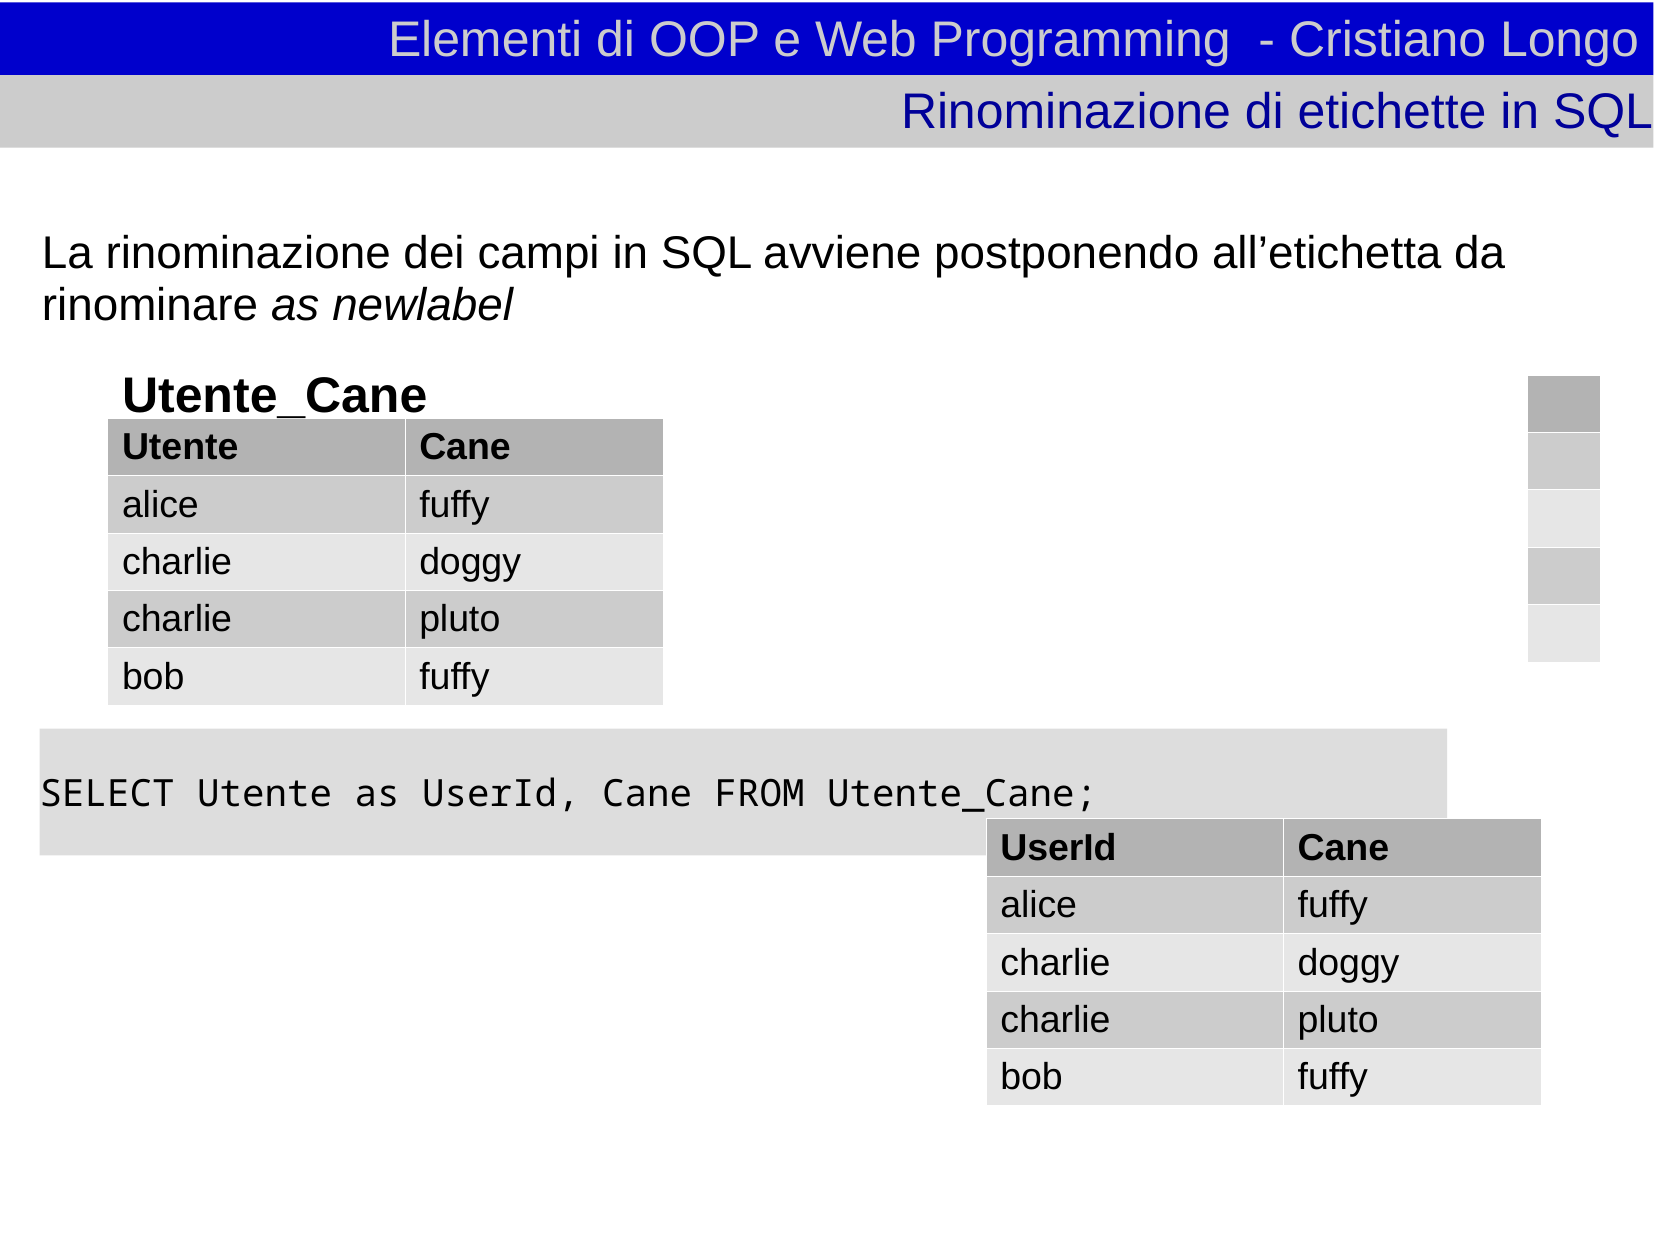

# Elementi di OOP e Web Programming - Cristiano Longo
Rinominazione di etichette in SQL
La rinominazione dei campi in SQL avviene postponendo all’etichetta da rinominare as newlabel
Utente_Cane
| |
| --- |
| |
| |
| |
| |
| Utente | Cane |
| --- | --- |
| alice | fuffy |
| charlie | doggy |
| charlie | pluto |
| bob | fuffy |
SELECT Utente as UserId, Cane FROM Utente_Cane;
| UserId | Cane |
| --- | --- |
| alice | fuffy |
| charlie | doggy |
| charlie | pluto |
| bob | fuffy |